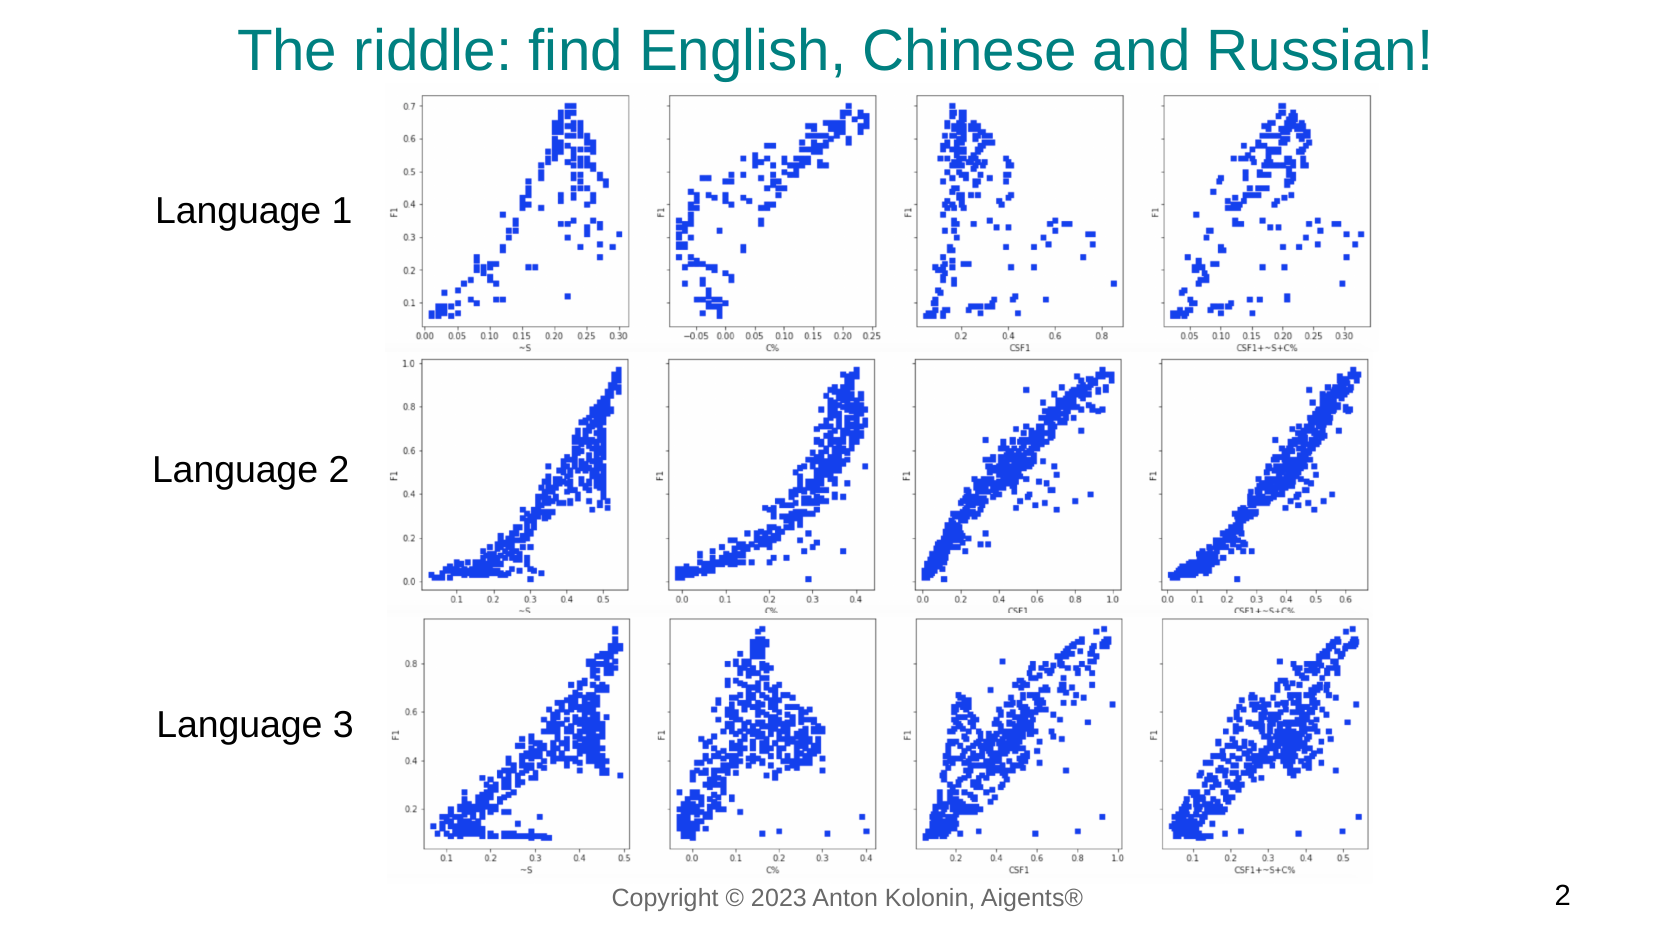

The riddle: find English, Chinese and Russian!
Language 1
Language 2
Language 3
Copyright © 2023 Anton Kolonin, Aigents®
2